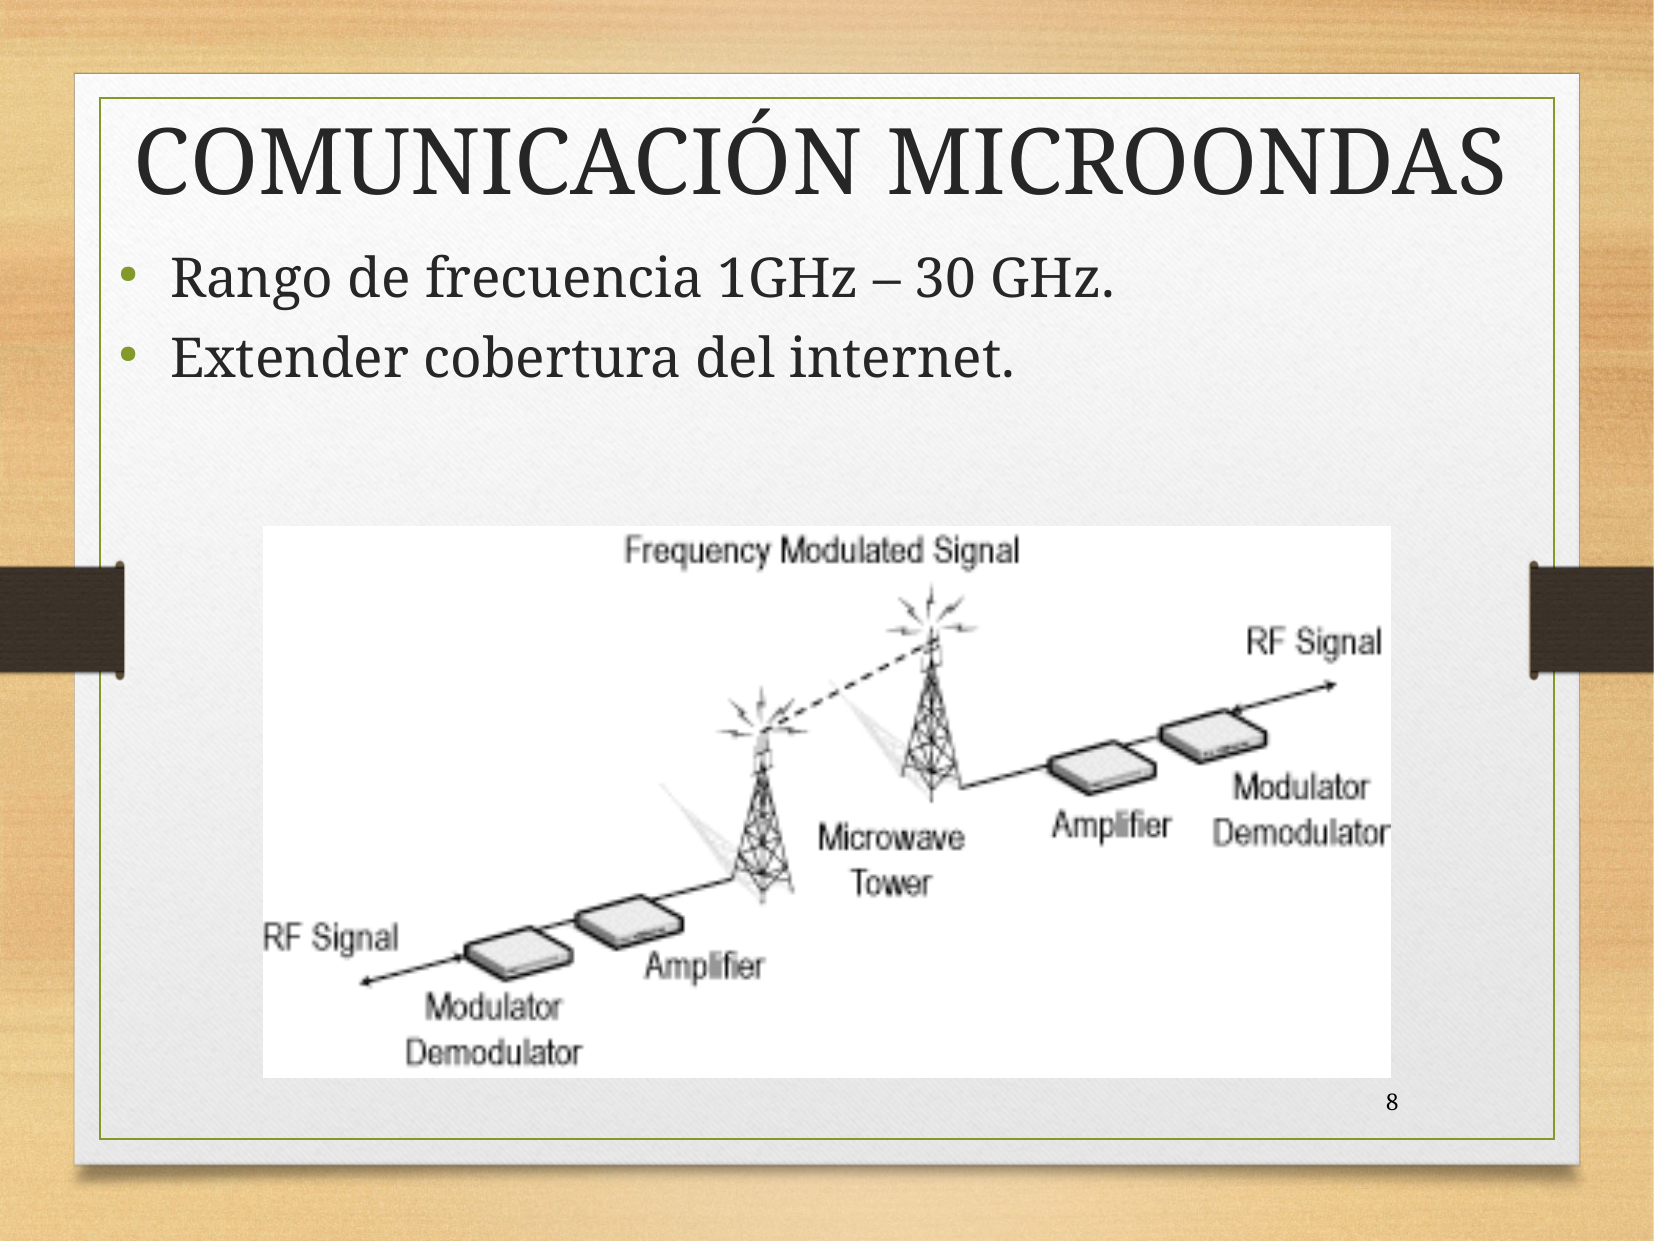

# COMUNICACIÓN MICROONDAS
Rango de frecuencia 1GHz – 30 GHz.
Extender cobertura del internet.